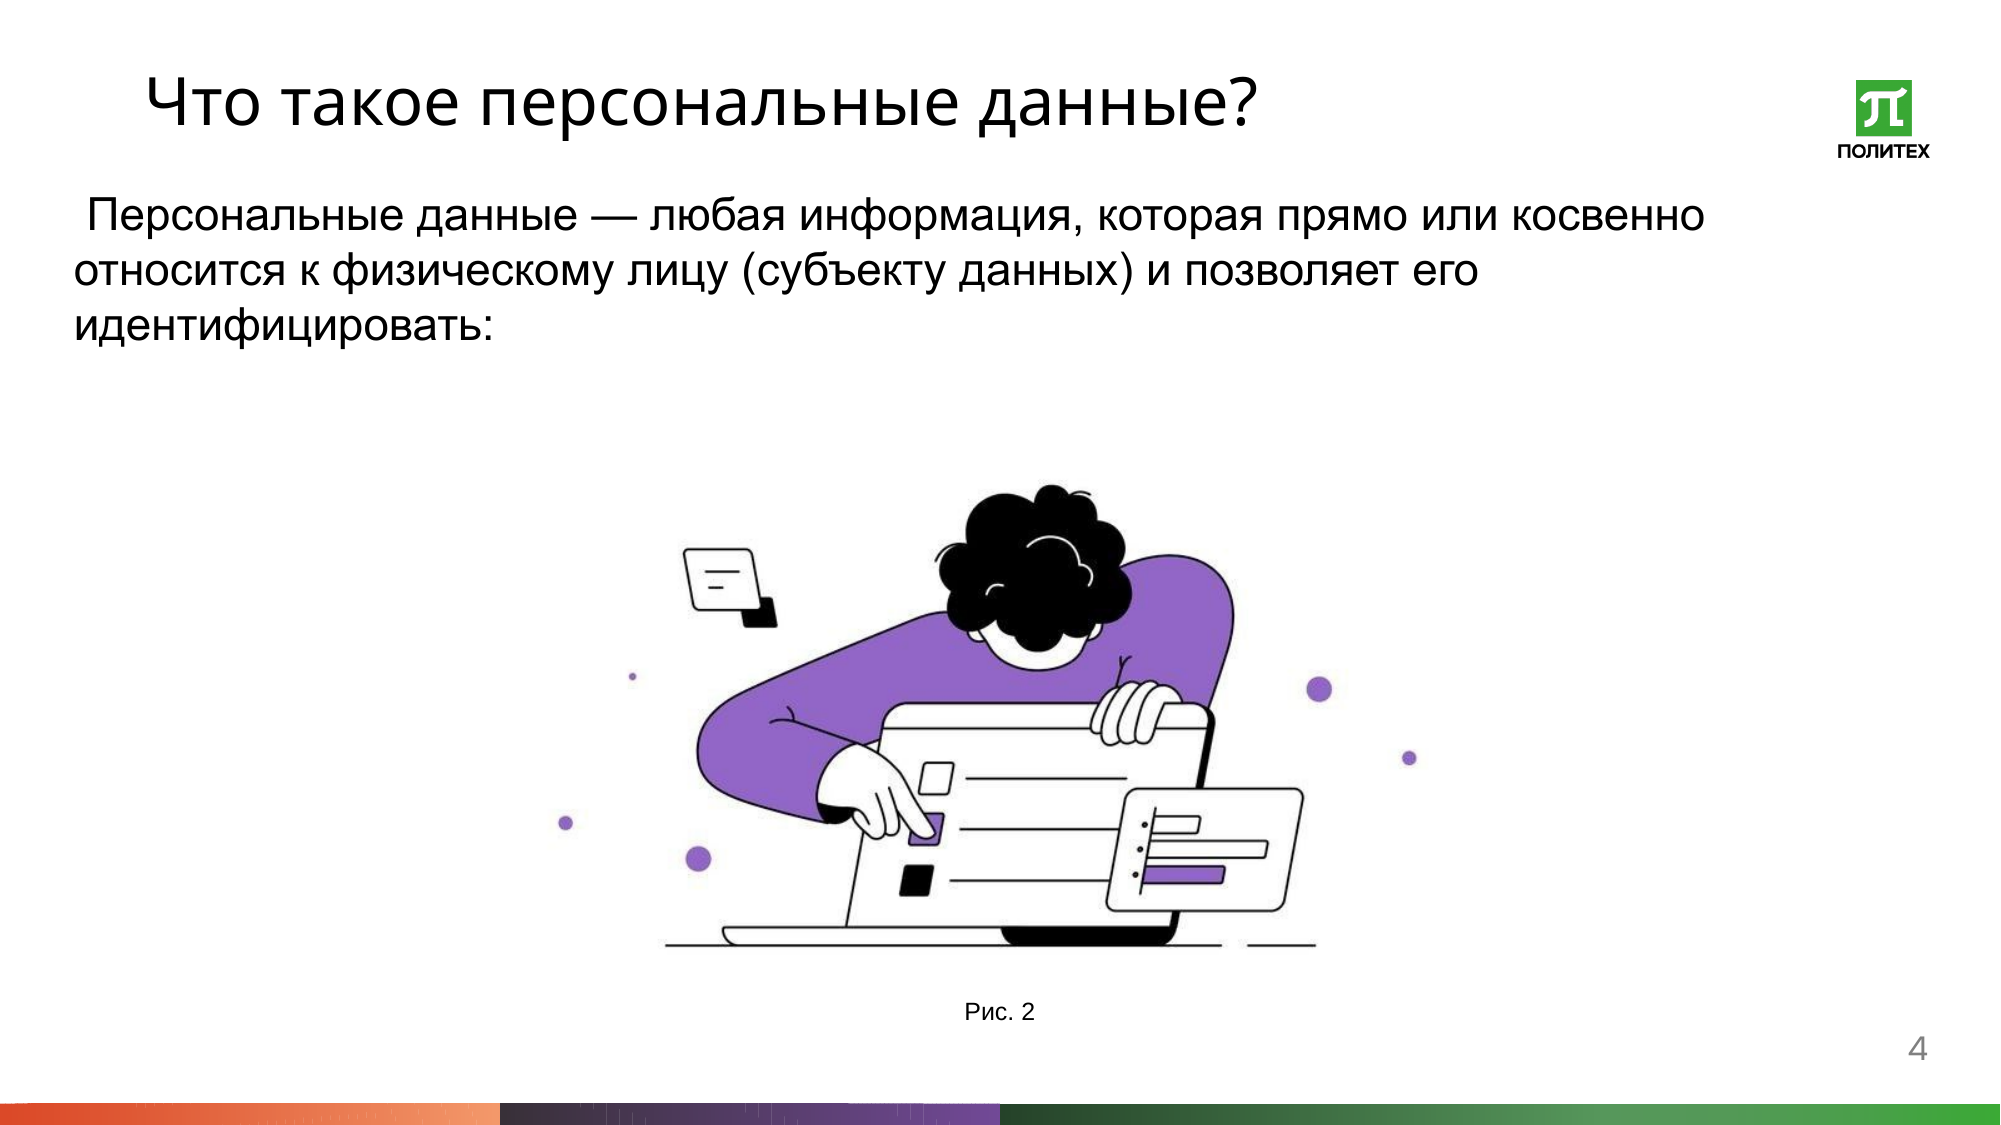

Что такое персональные данные?
 Персональные данные — любая информация, которая прямо или косвенно относится к физическому лицу (субъекту данных) и позволяет его идентифицировать:
Рис. 2